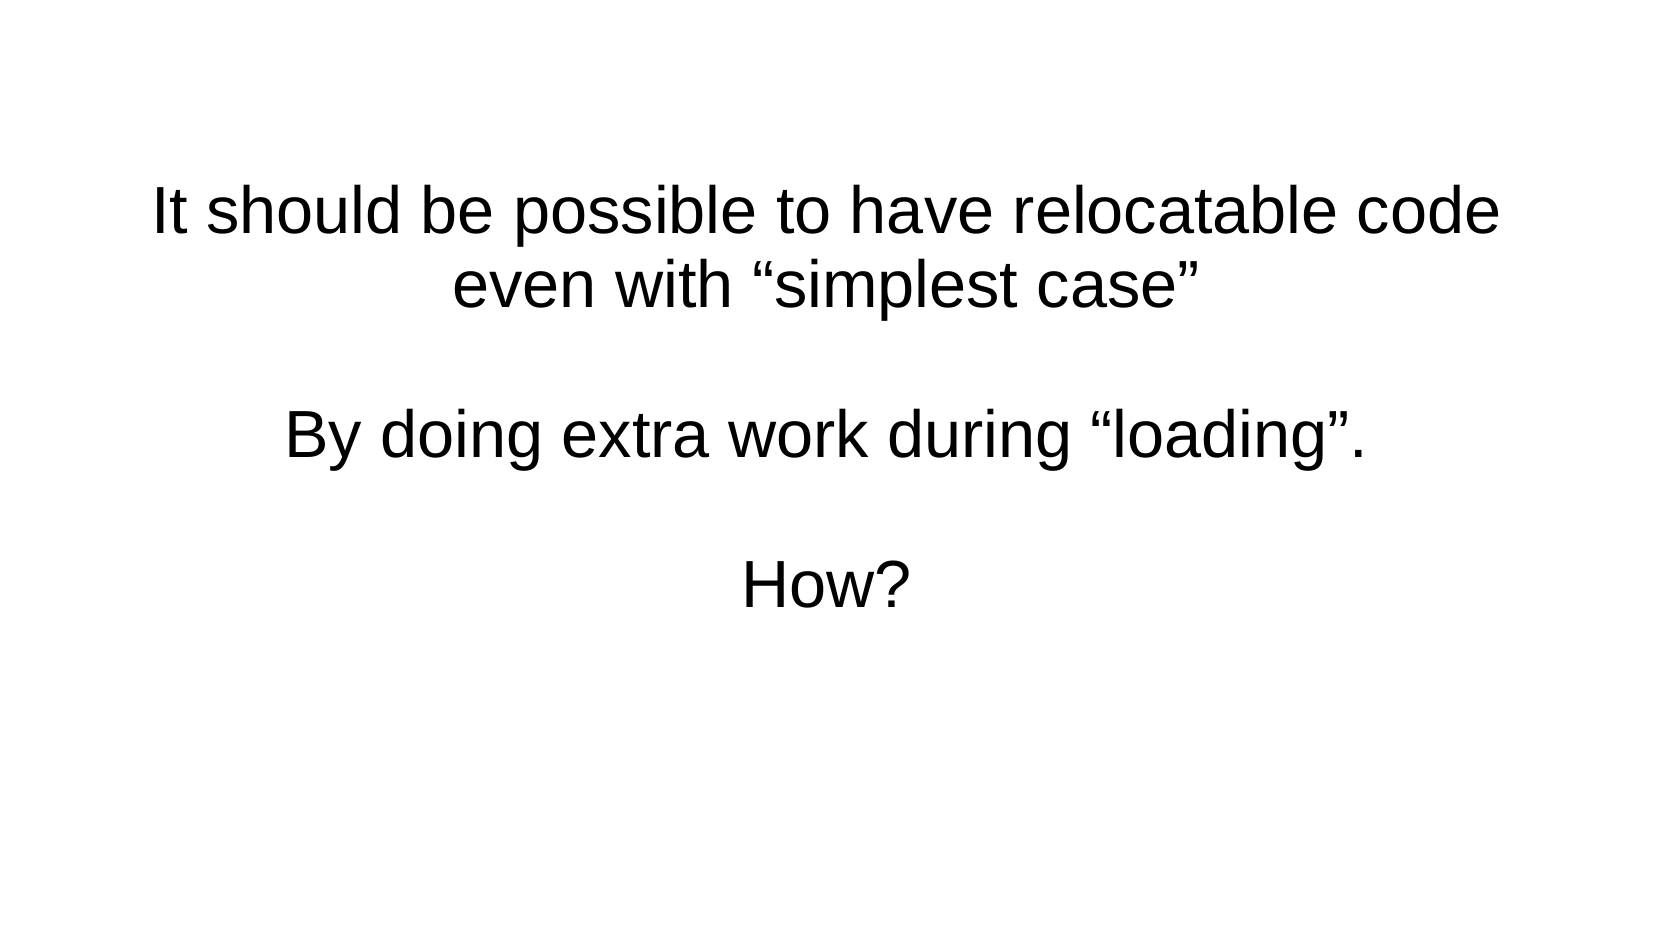

# It should be possible to have relocatable code even with “simplest case”
By doing extra work during “loading”.
How?